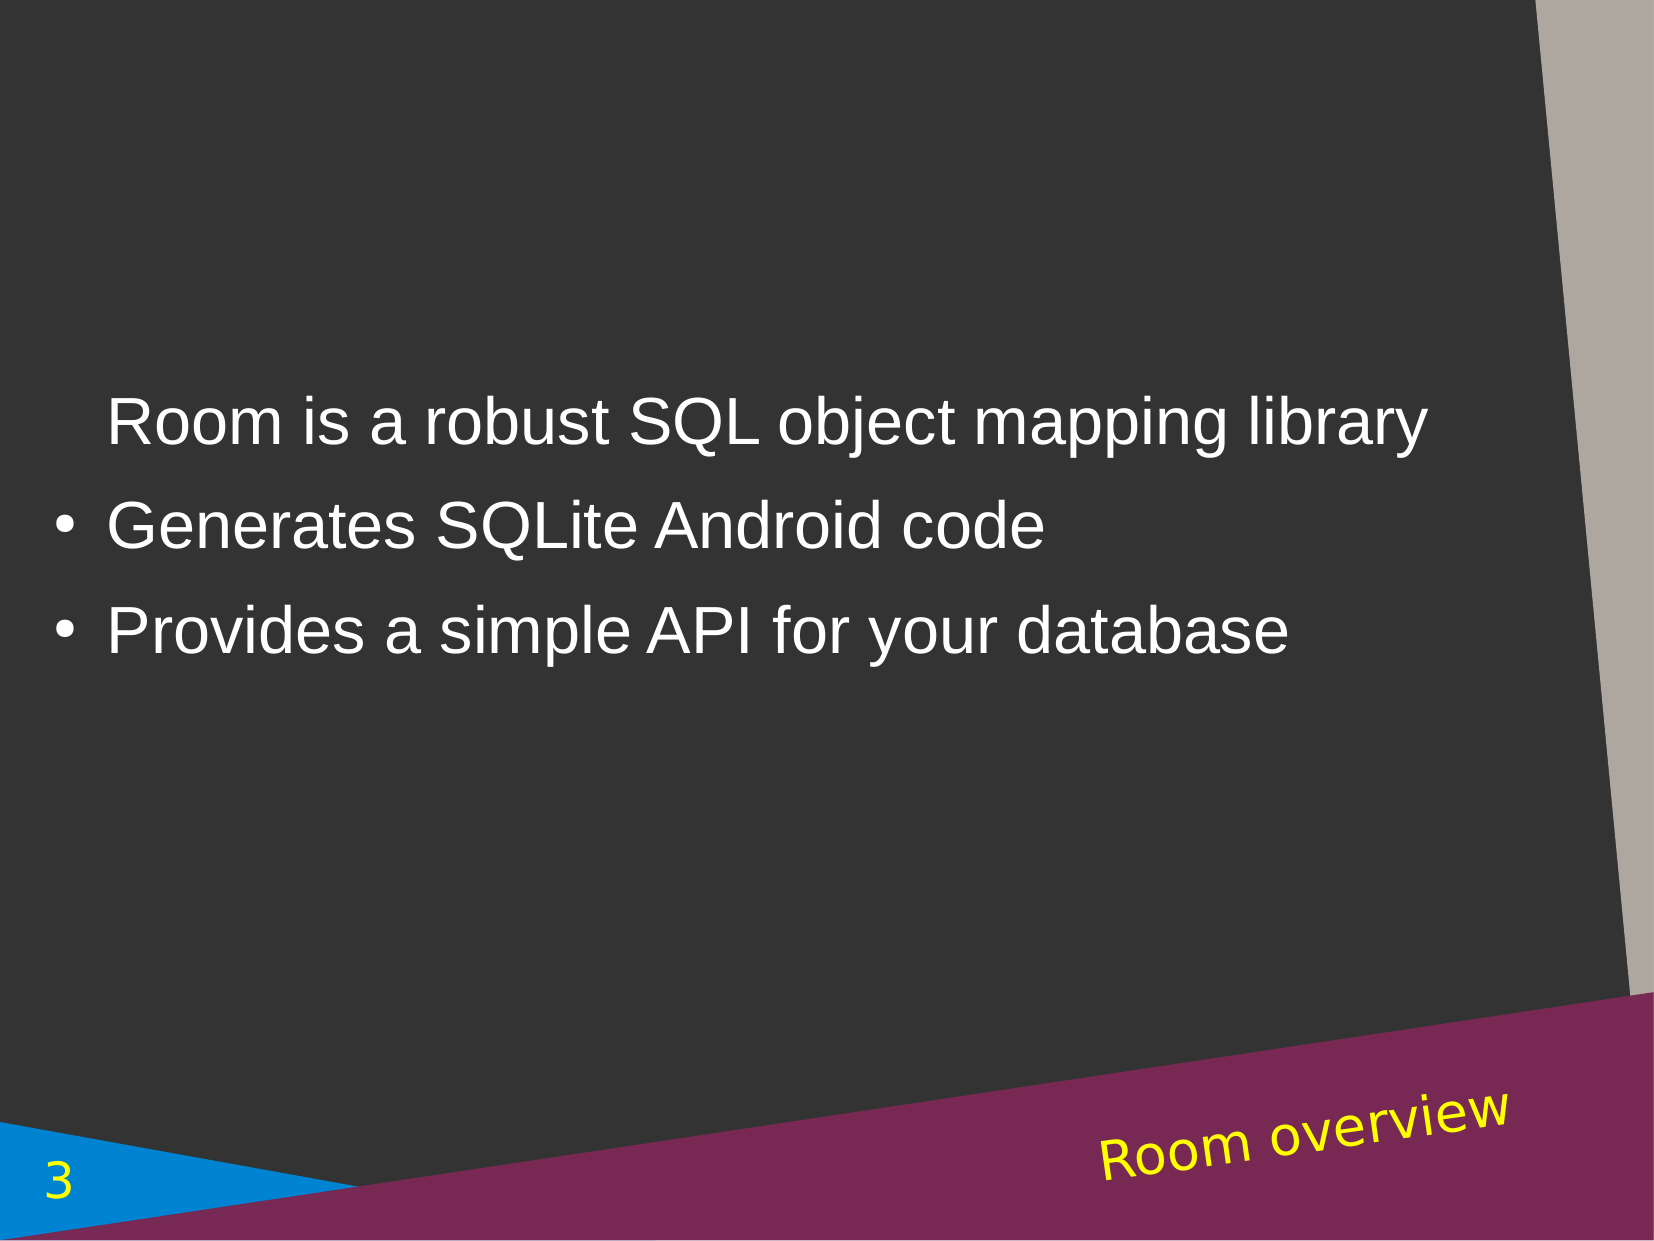

Room is a robust SQL object mapping library
Generates SQLite Android code
Provides a simple API for your database
# Room overview
3